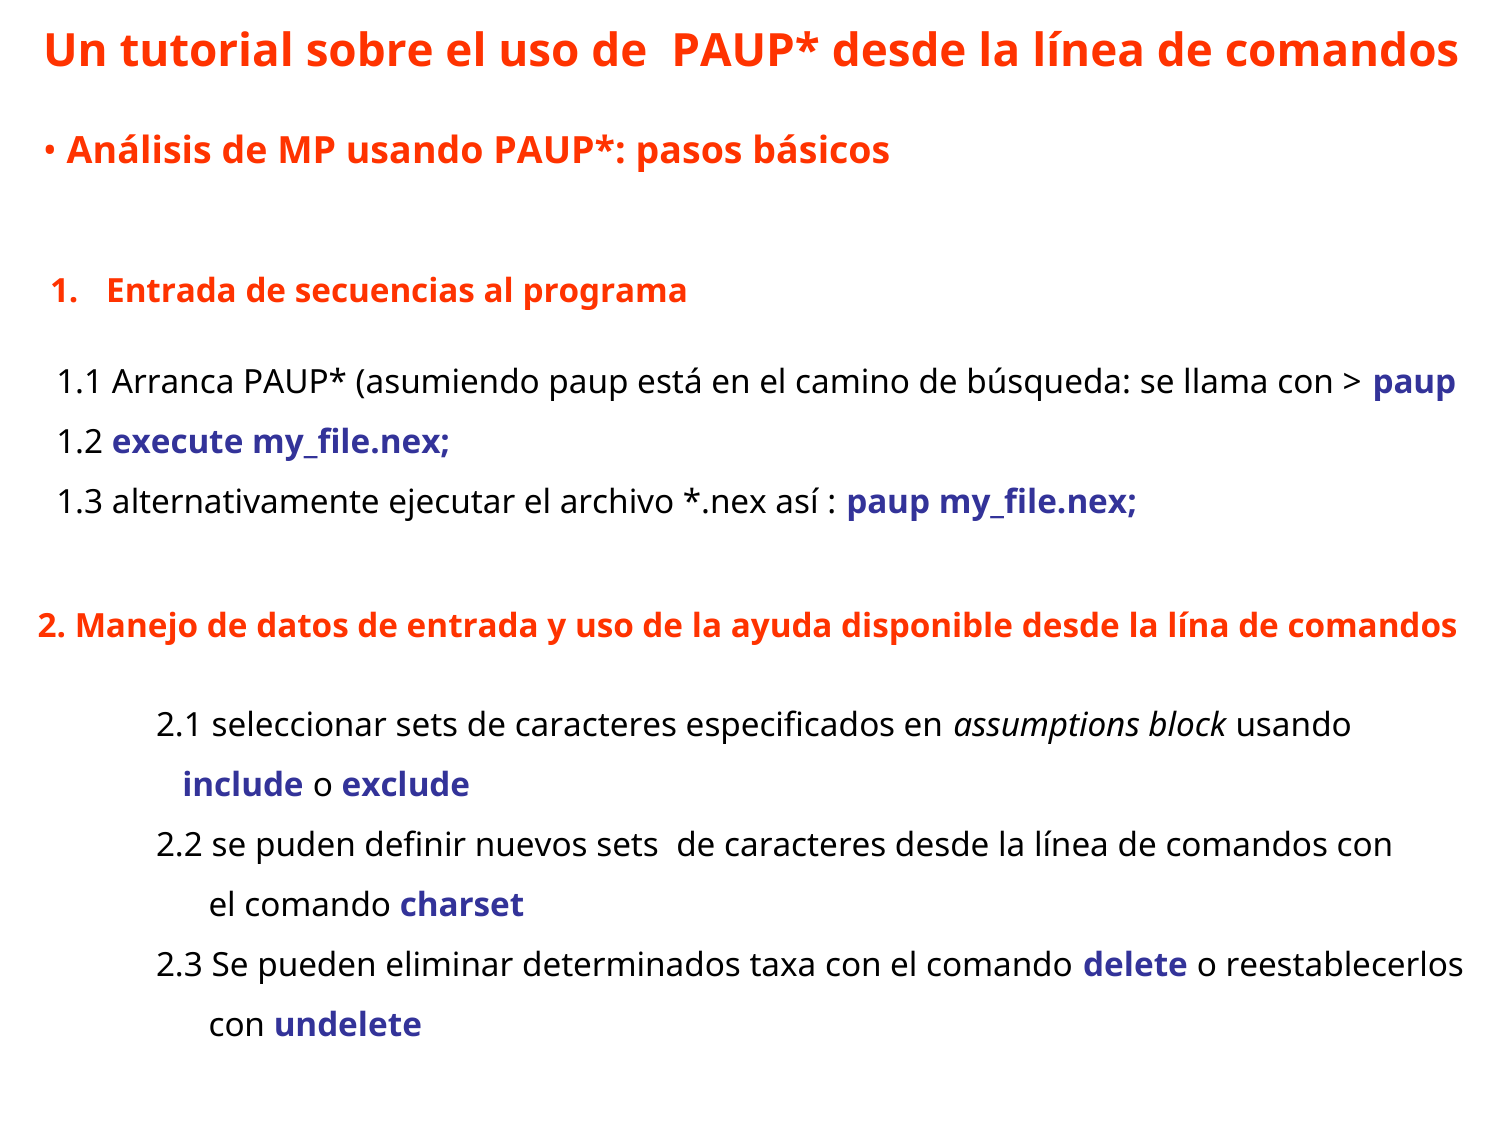

Un tutorial sobre el uso de PAUP* desde la línea de comandos
 Análisis de MP usando PAUP*: pasos básicos
Entrada de secuencias al programa
1.1 Arranca PAUP* (asumiendo paup está en el camino de búsqueda: se llama con > paup
1.2 execute my_file.nex;
1.3 alternativamente ejecutar el archivo *.nex así : paup my_file.nex;
2. Manejo de datos de entrada y uso de la ayuda disponible desde la lína de comandos
2.1 seleccionar sets de caracteres especificados en assumptions block usando
 include o exclude
2.2 se puden definir nuevos sets de caracteres desde la línea de comandos con
 el comando charset
2.3 Se pueden eliminar determinados taxa con el comando delete o reestablecerlos
 con undelete